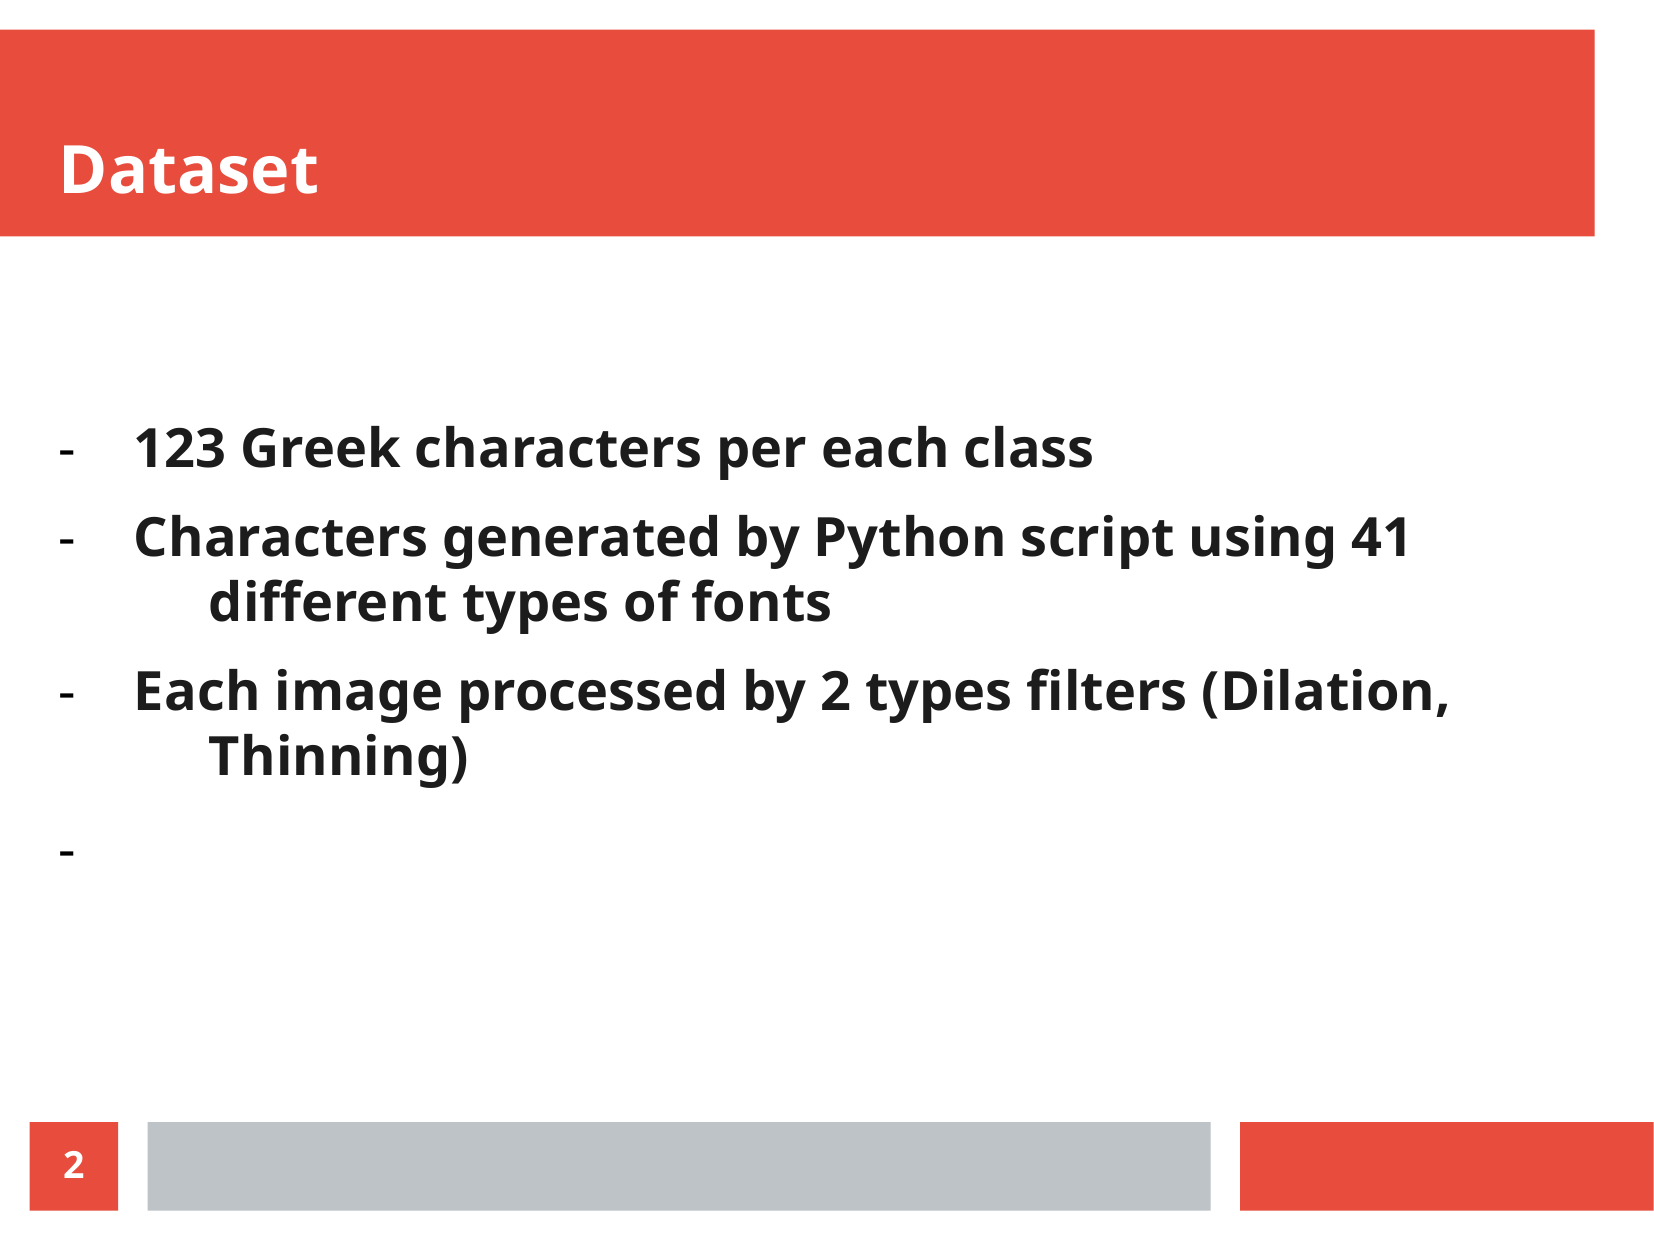

# Dataset
123 Greek characters per each class
Characters generated by Python script using 41 different types of fonts
Each image processed by 2 types filters (Dilation, Thinning)